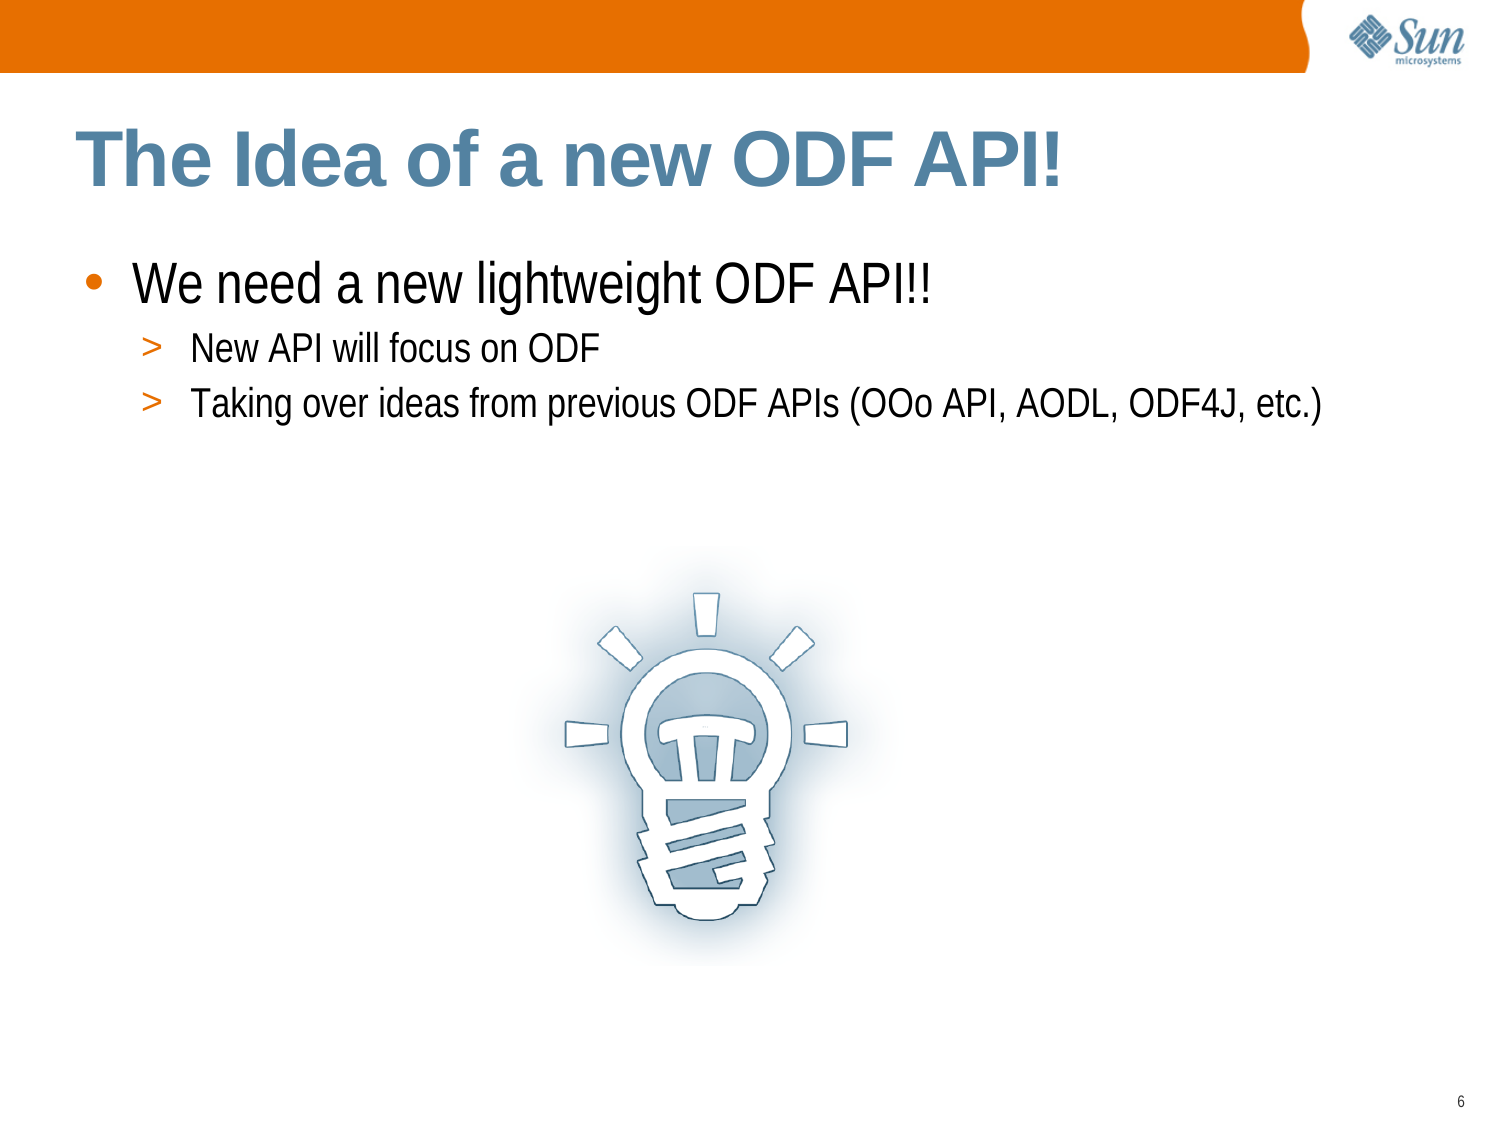

# The Idea of a new ODF API!
We need a new lightweight ODF API!!
New API will focus on ODF
Taking over ideas from previous ODF APIs (OOo API, AODL, ODF4J, etc.)